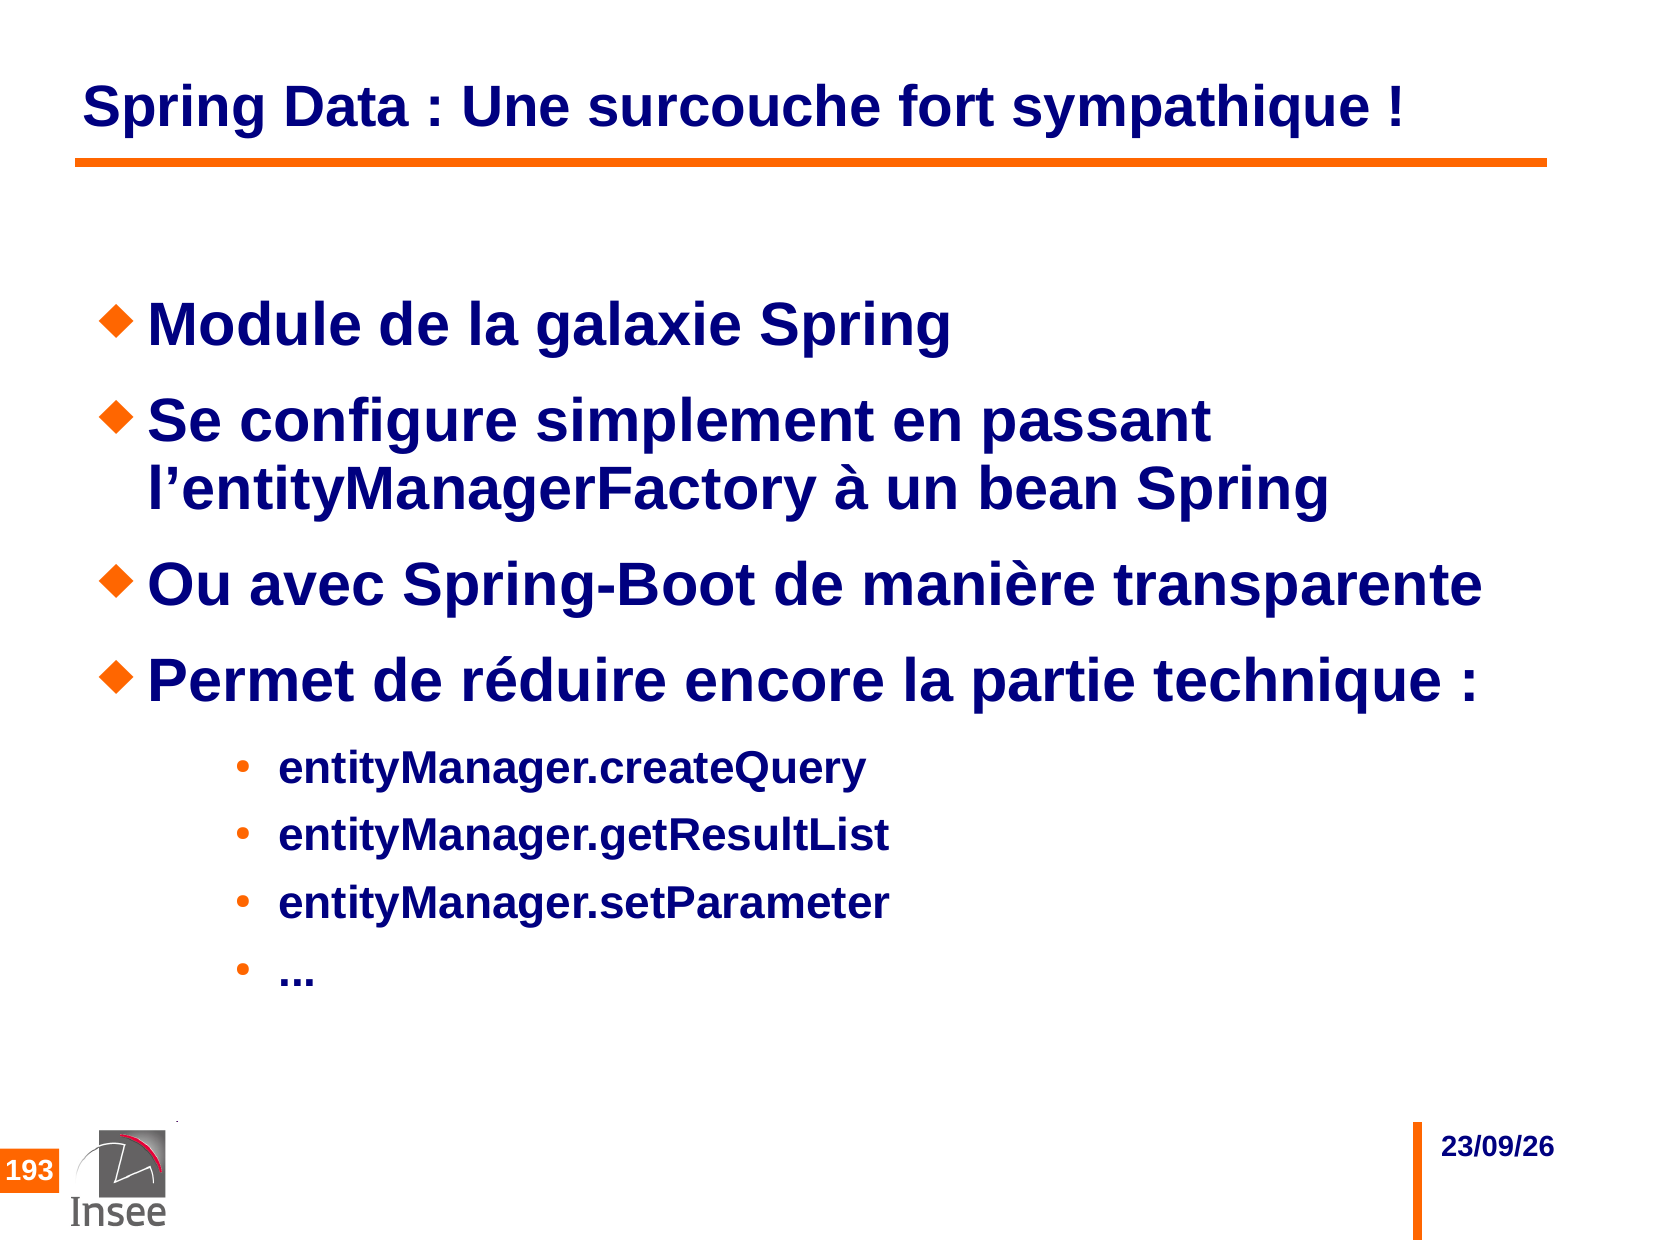

# Spring Data : Une surcouche fort sympathique !
Module de la galaxie Spring
Se configure simplement en passant l’entityManagerFactory à un bean Spring
Ou avec Spring-Boot de manière transparente
Permet de réduire encore la partie technique :
entityManager.createQuery
entityManager.getResultList
entityManager.setParameter
...
193